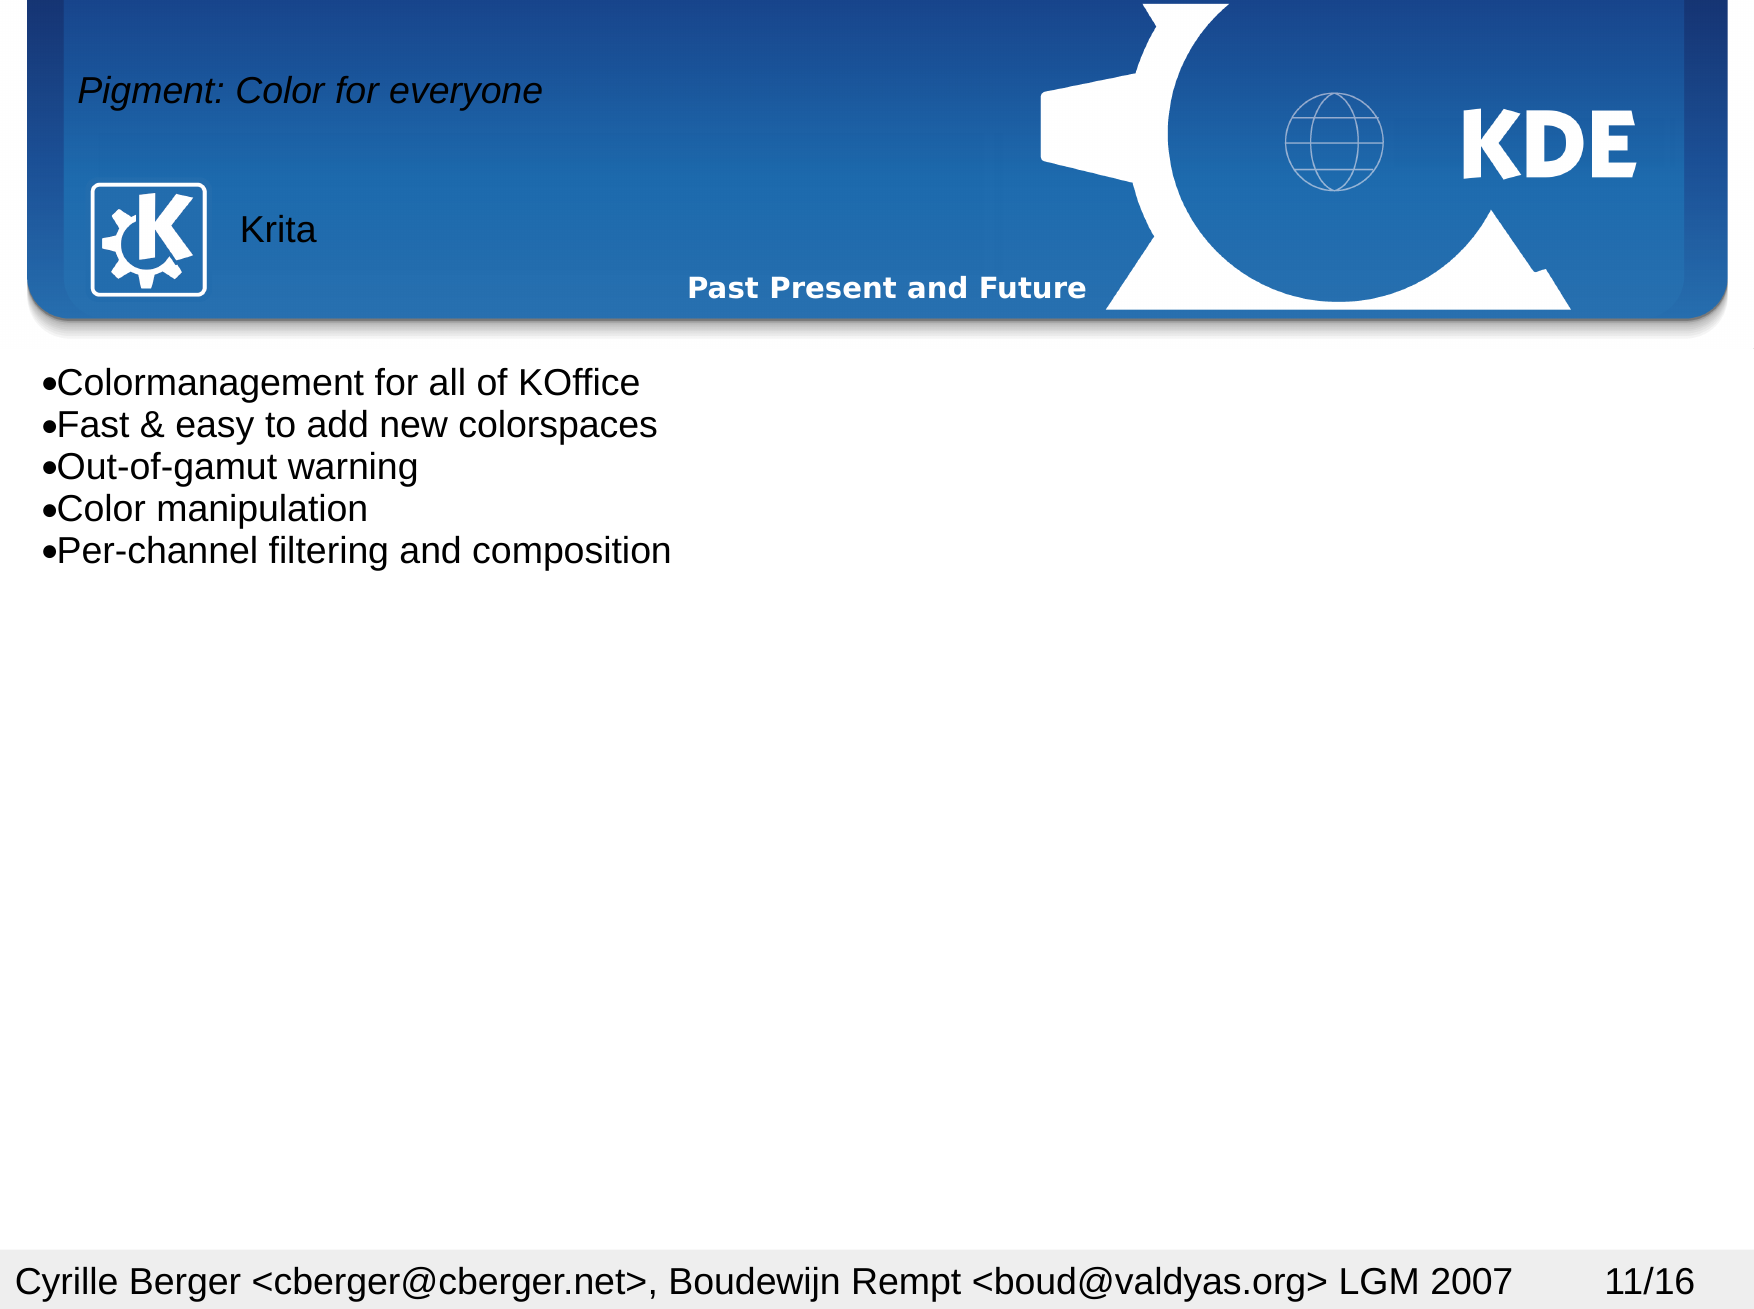

Pigment: Color for everyone
Colormanagement for all of KOffice
Fast & easy to add new colorspaces
Out-of-gamut warning
Color manipulation
Per-channel filtering and composition